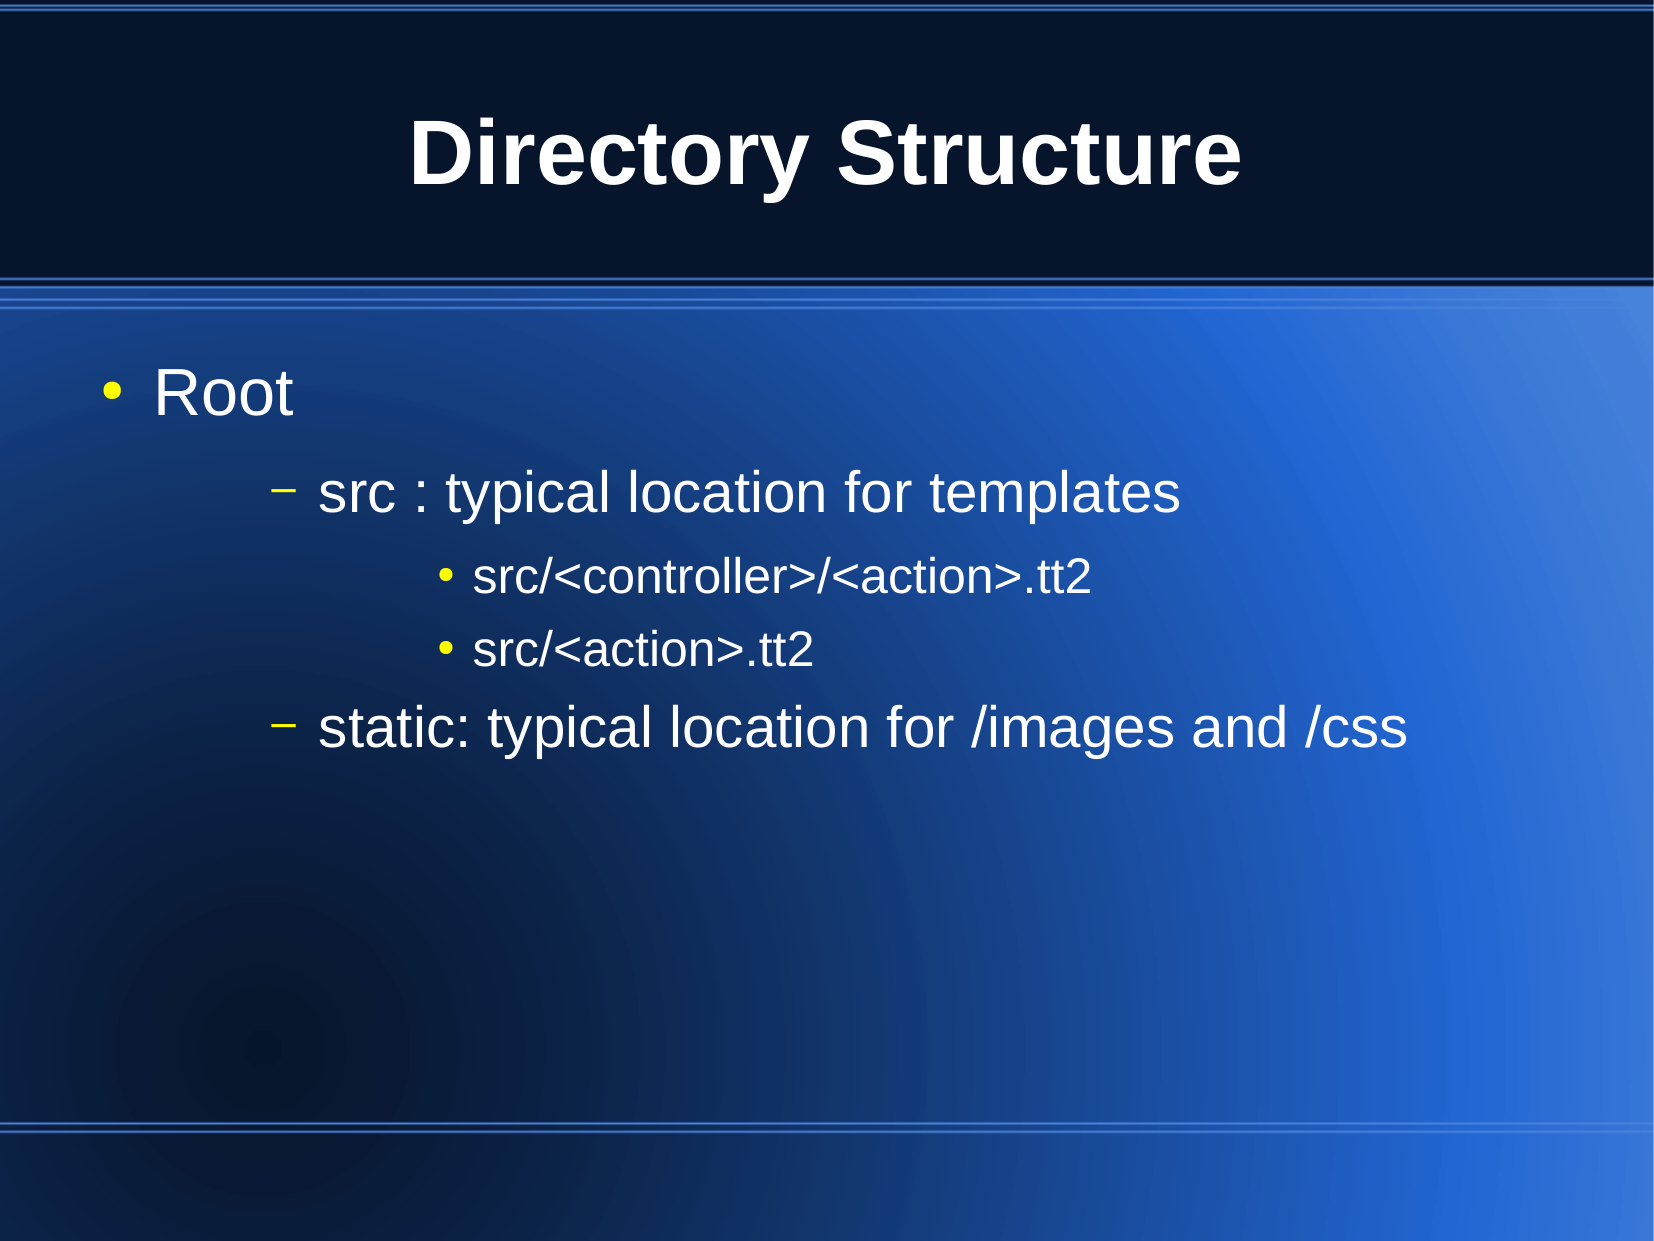

# Directory Structure
Root
src : typical location for templates
src/<controller>/<action>.tt2
src/<action>.tt2
static: typical location for /images and /css